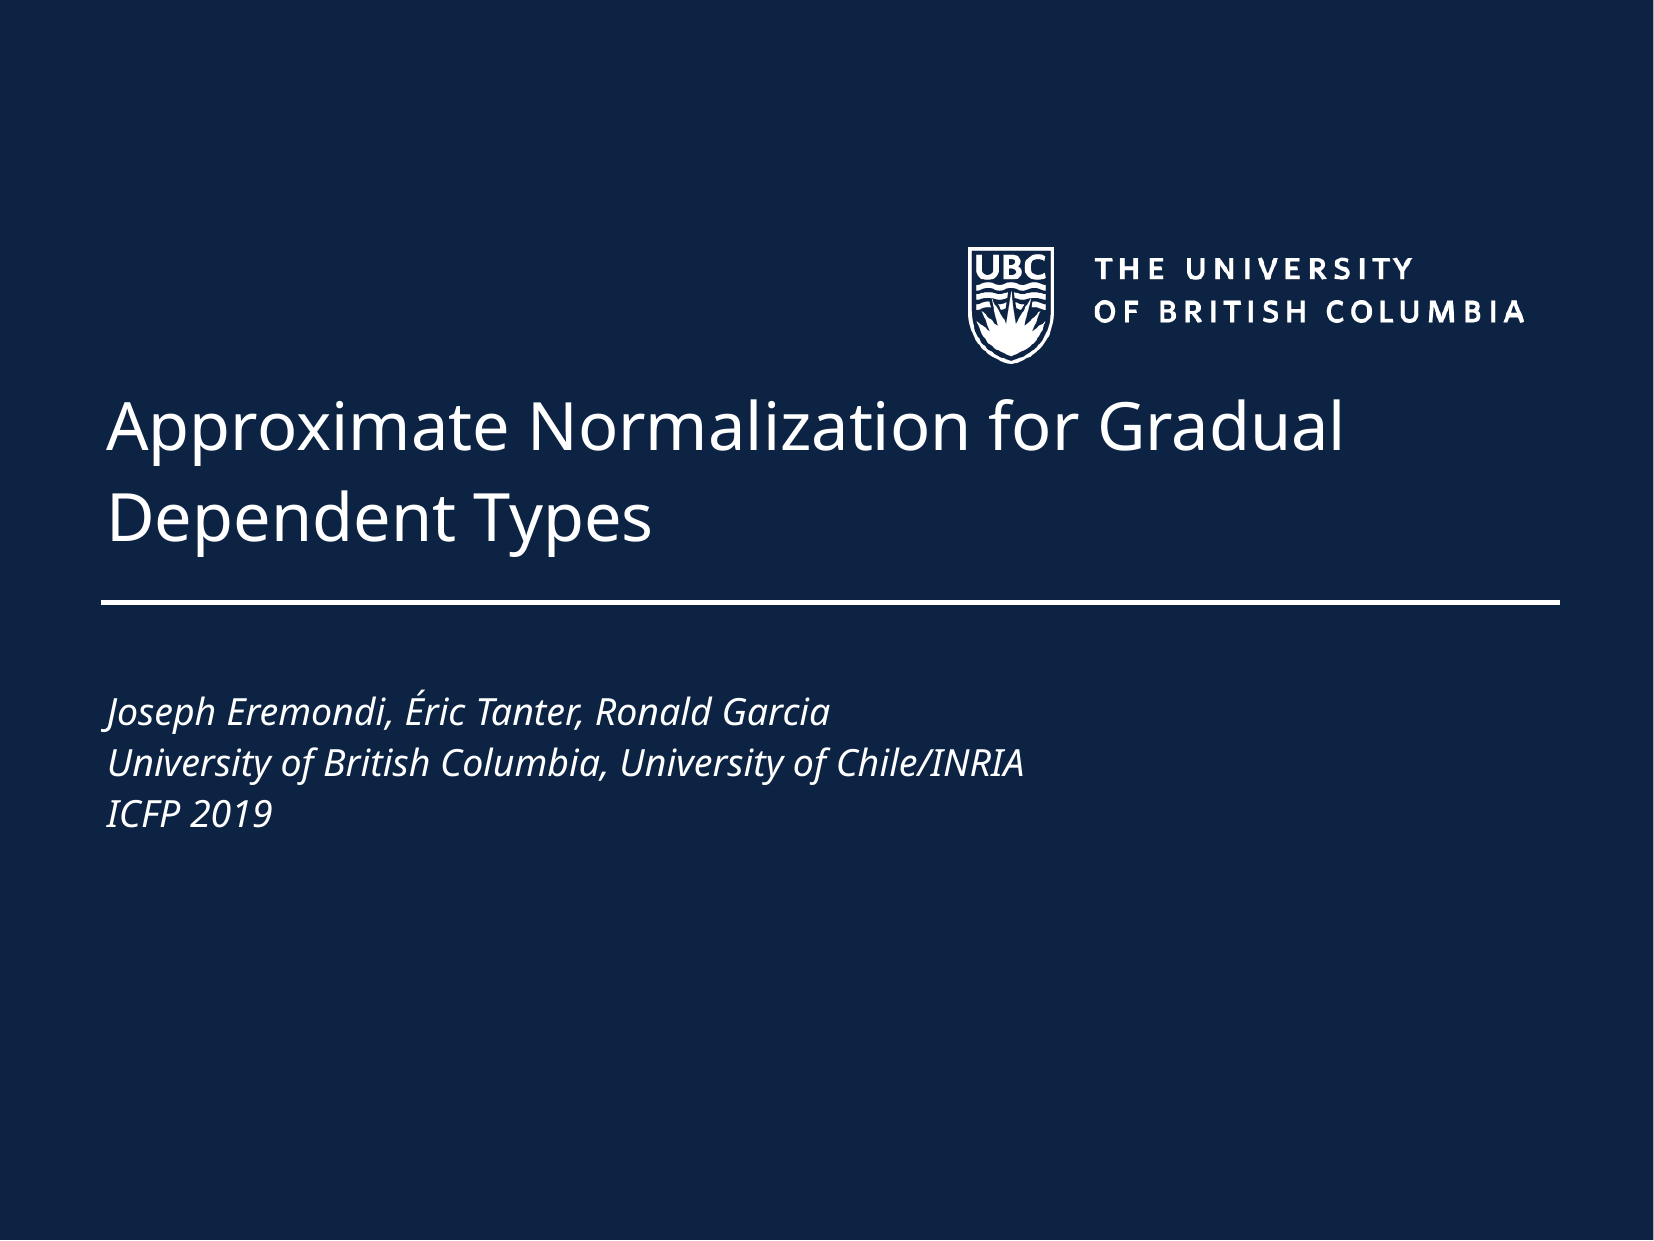

# Approximate Normalization for Gradual Dependent Types
Joseph Eremondi, Éric Tanter, Ronald Garcia
University of British Columbia, University of Chile/INRIA
ICFP 2019